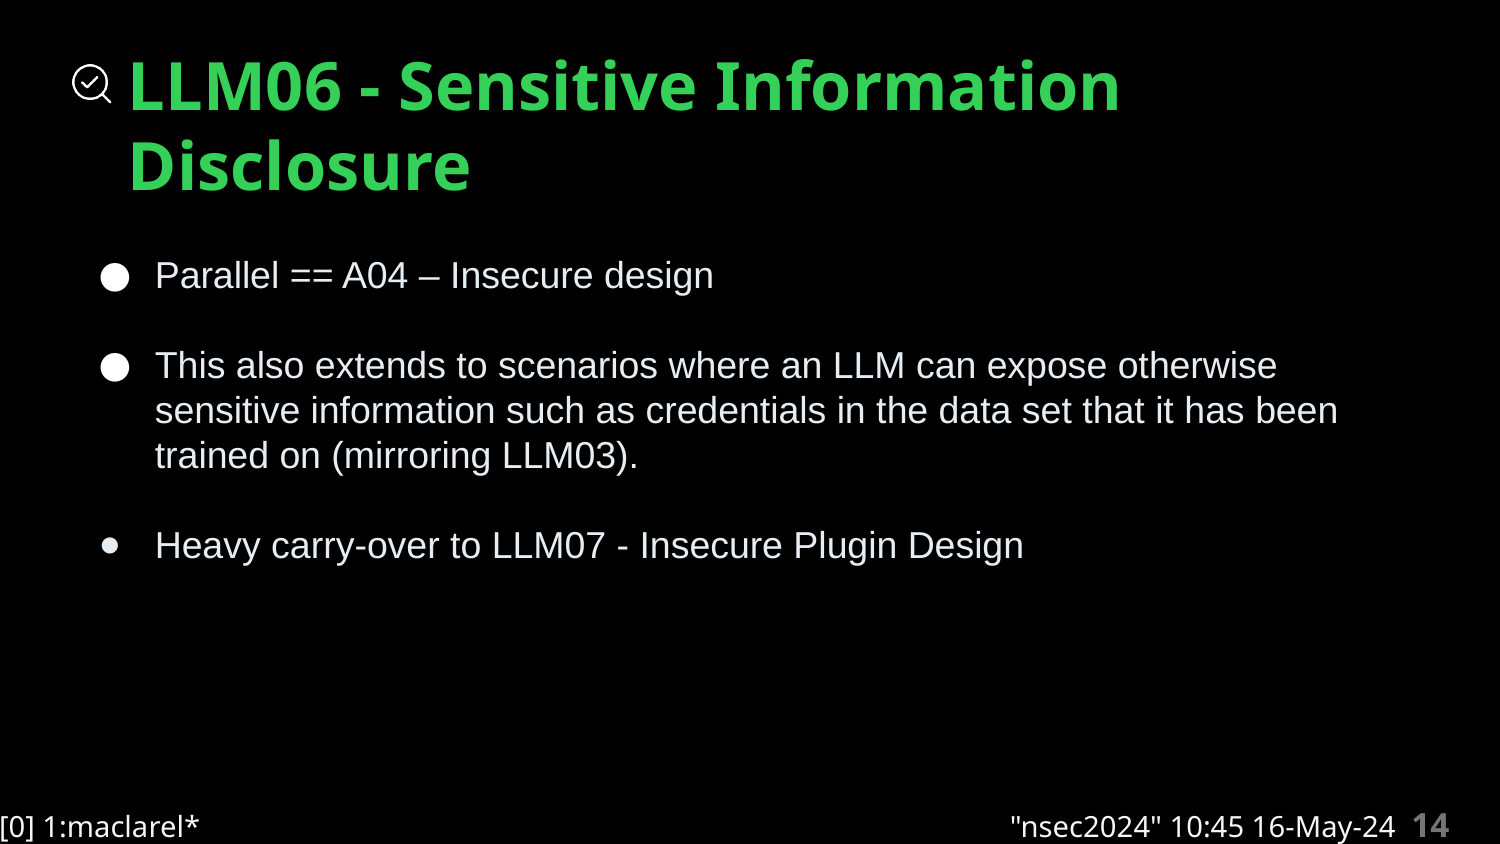

LLM06 - Sensitive Information Disclosure
Parallel == A04 – Insecure design
This also extends to scenarios where an LLM can expose otherwise sensitive information such as credentials in the data set that it has been trained on (mirroring LLM03).
Heavy carry-over to LLM07 - Insecure Plugin Design
[0] 1:maclarel* "nsec2024" 10:45 16-May-24 14